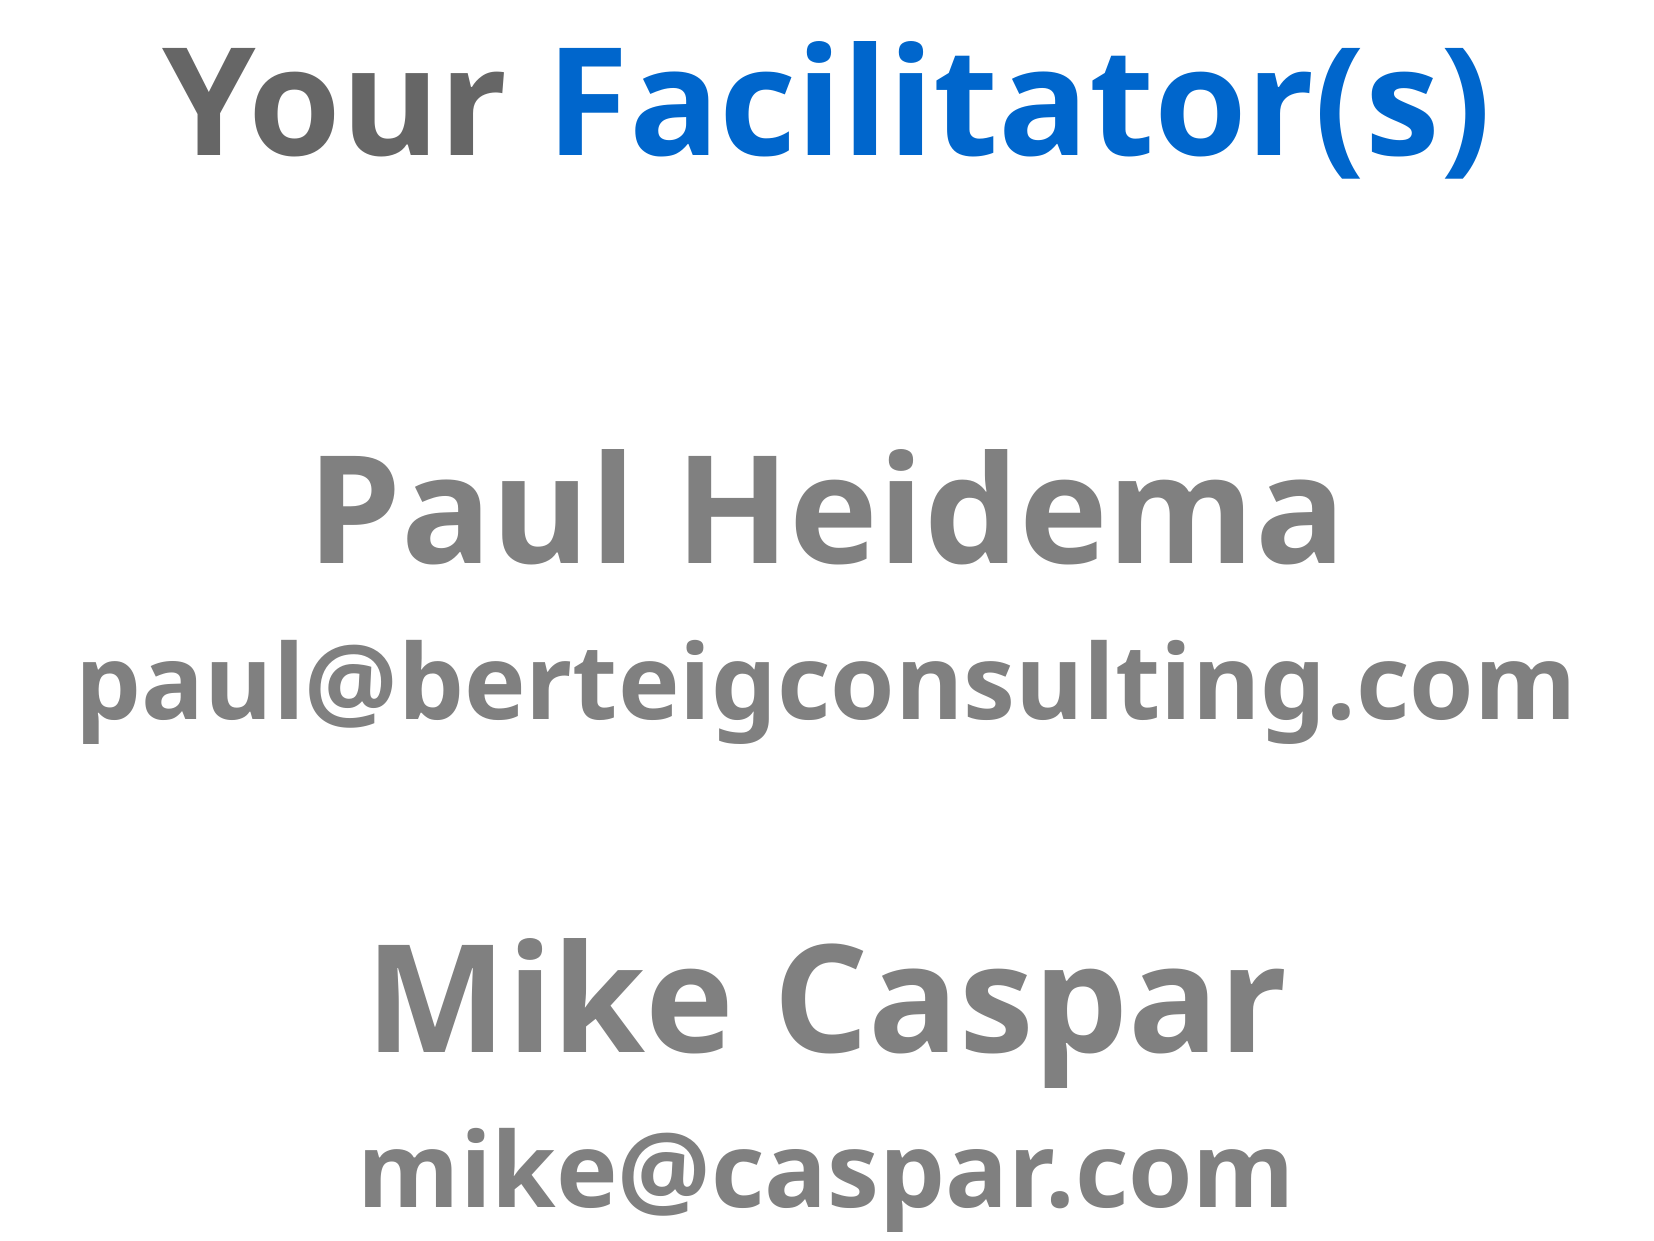

Your Facilitator(s)
Paul Heidema
paul@berteigconsulting.com
Mike Caspar
mike@caspar.com